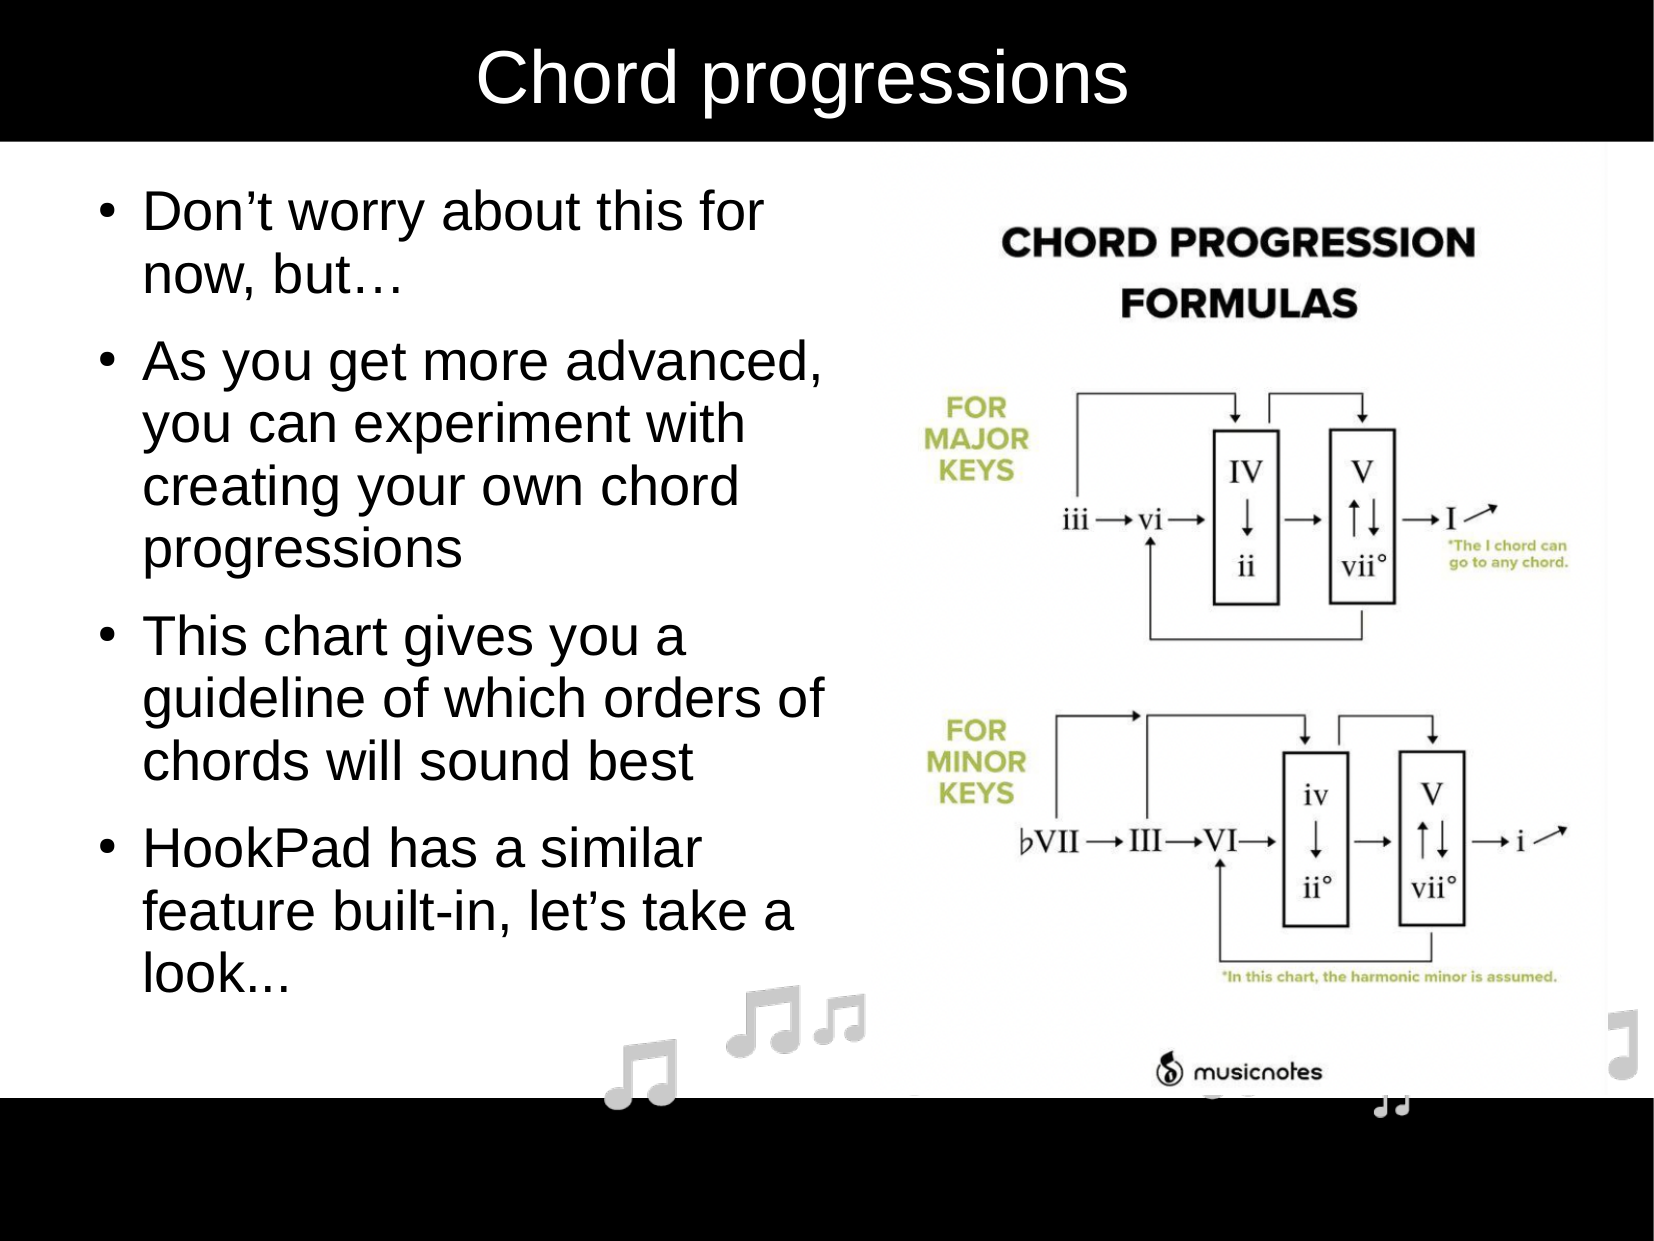

# Chord progressions
Don’t worry about this for now, but…
As you get more advanced, you can experiment with creating your own chord progressions
This chart gives you a guideline of which orders of chords will sound best
HookPad has a similar feature built-in, let’s take a look...